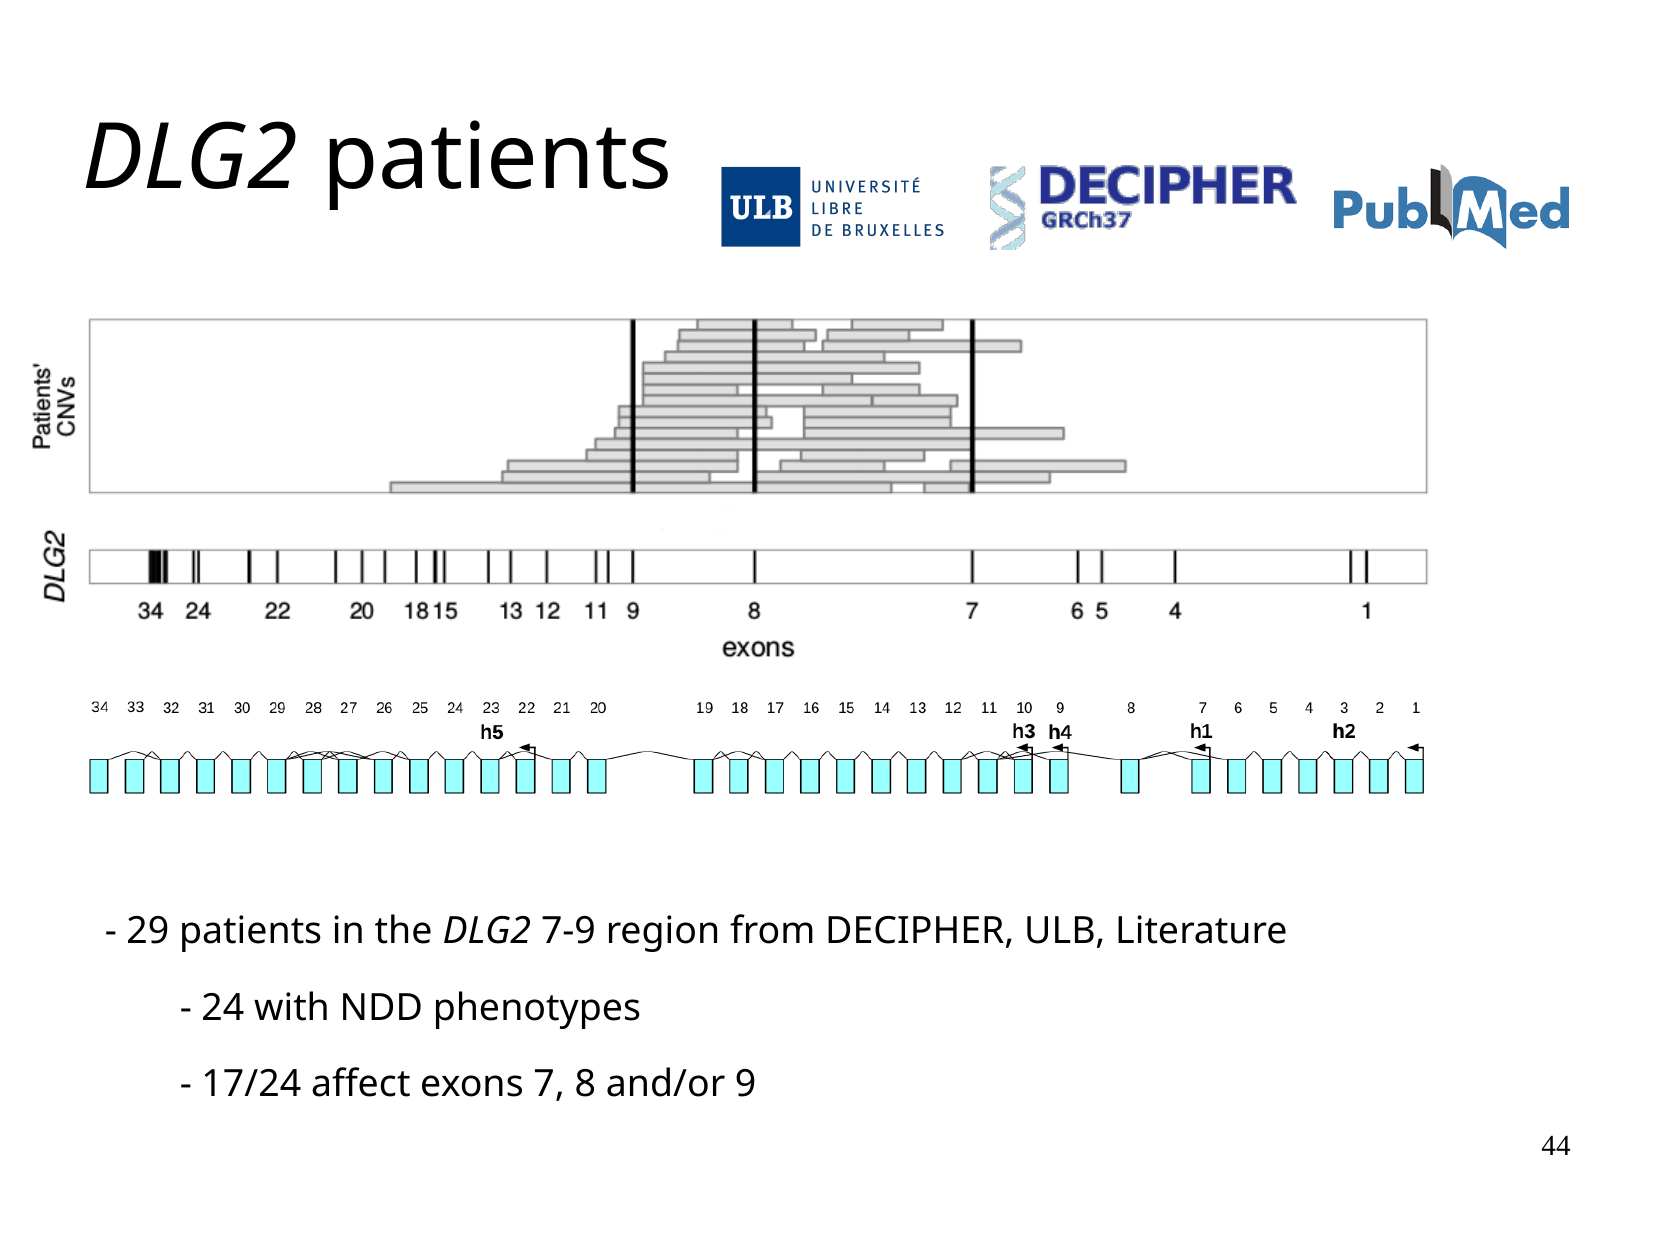

# DLG2 patients
- 29 patients in the DLG2 7-9 region from DECIPHER, ULB, Literature
	- 24 with NDD phenotypes
	- 17/24 affect exons 7, 8 and/or 9
44